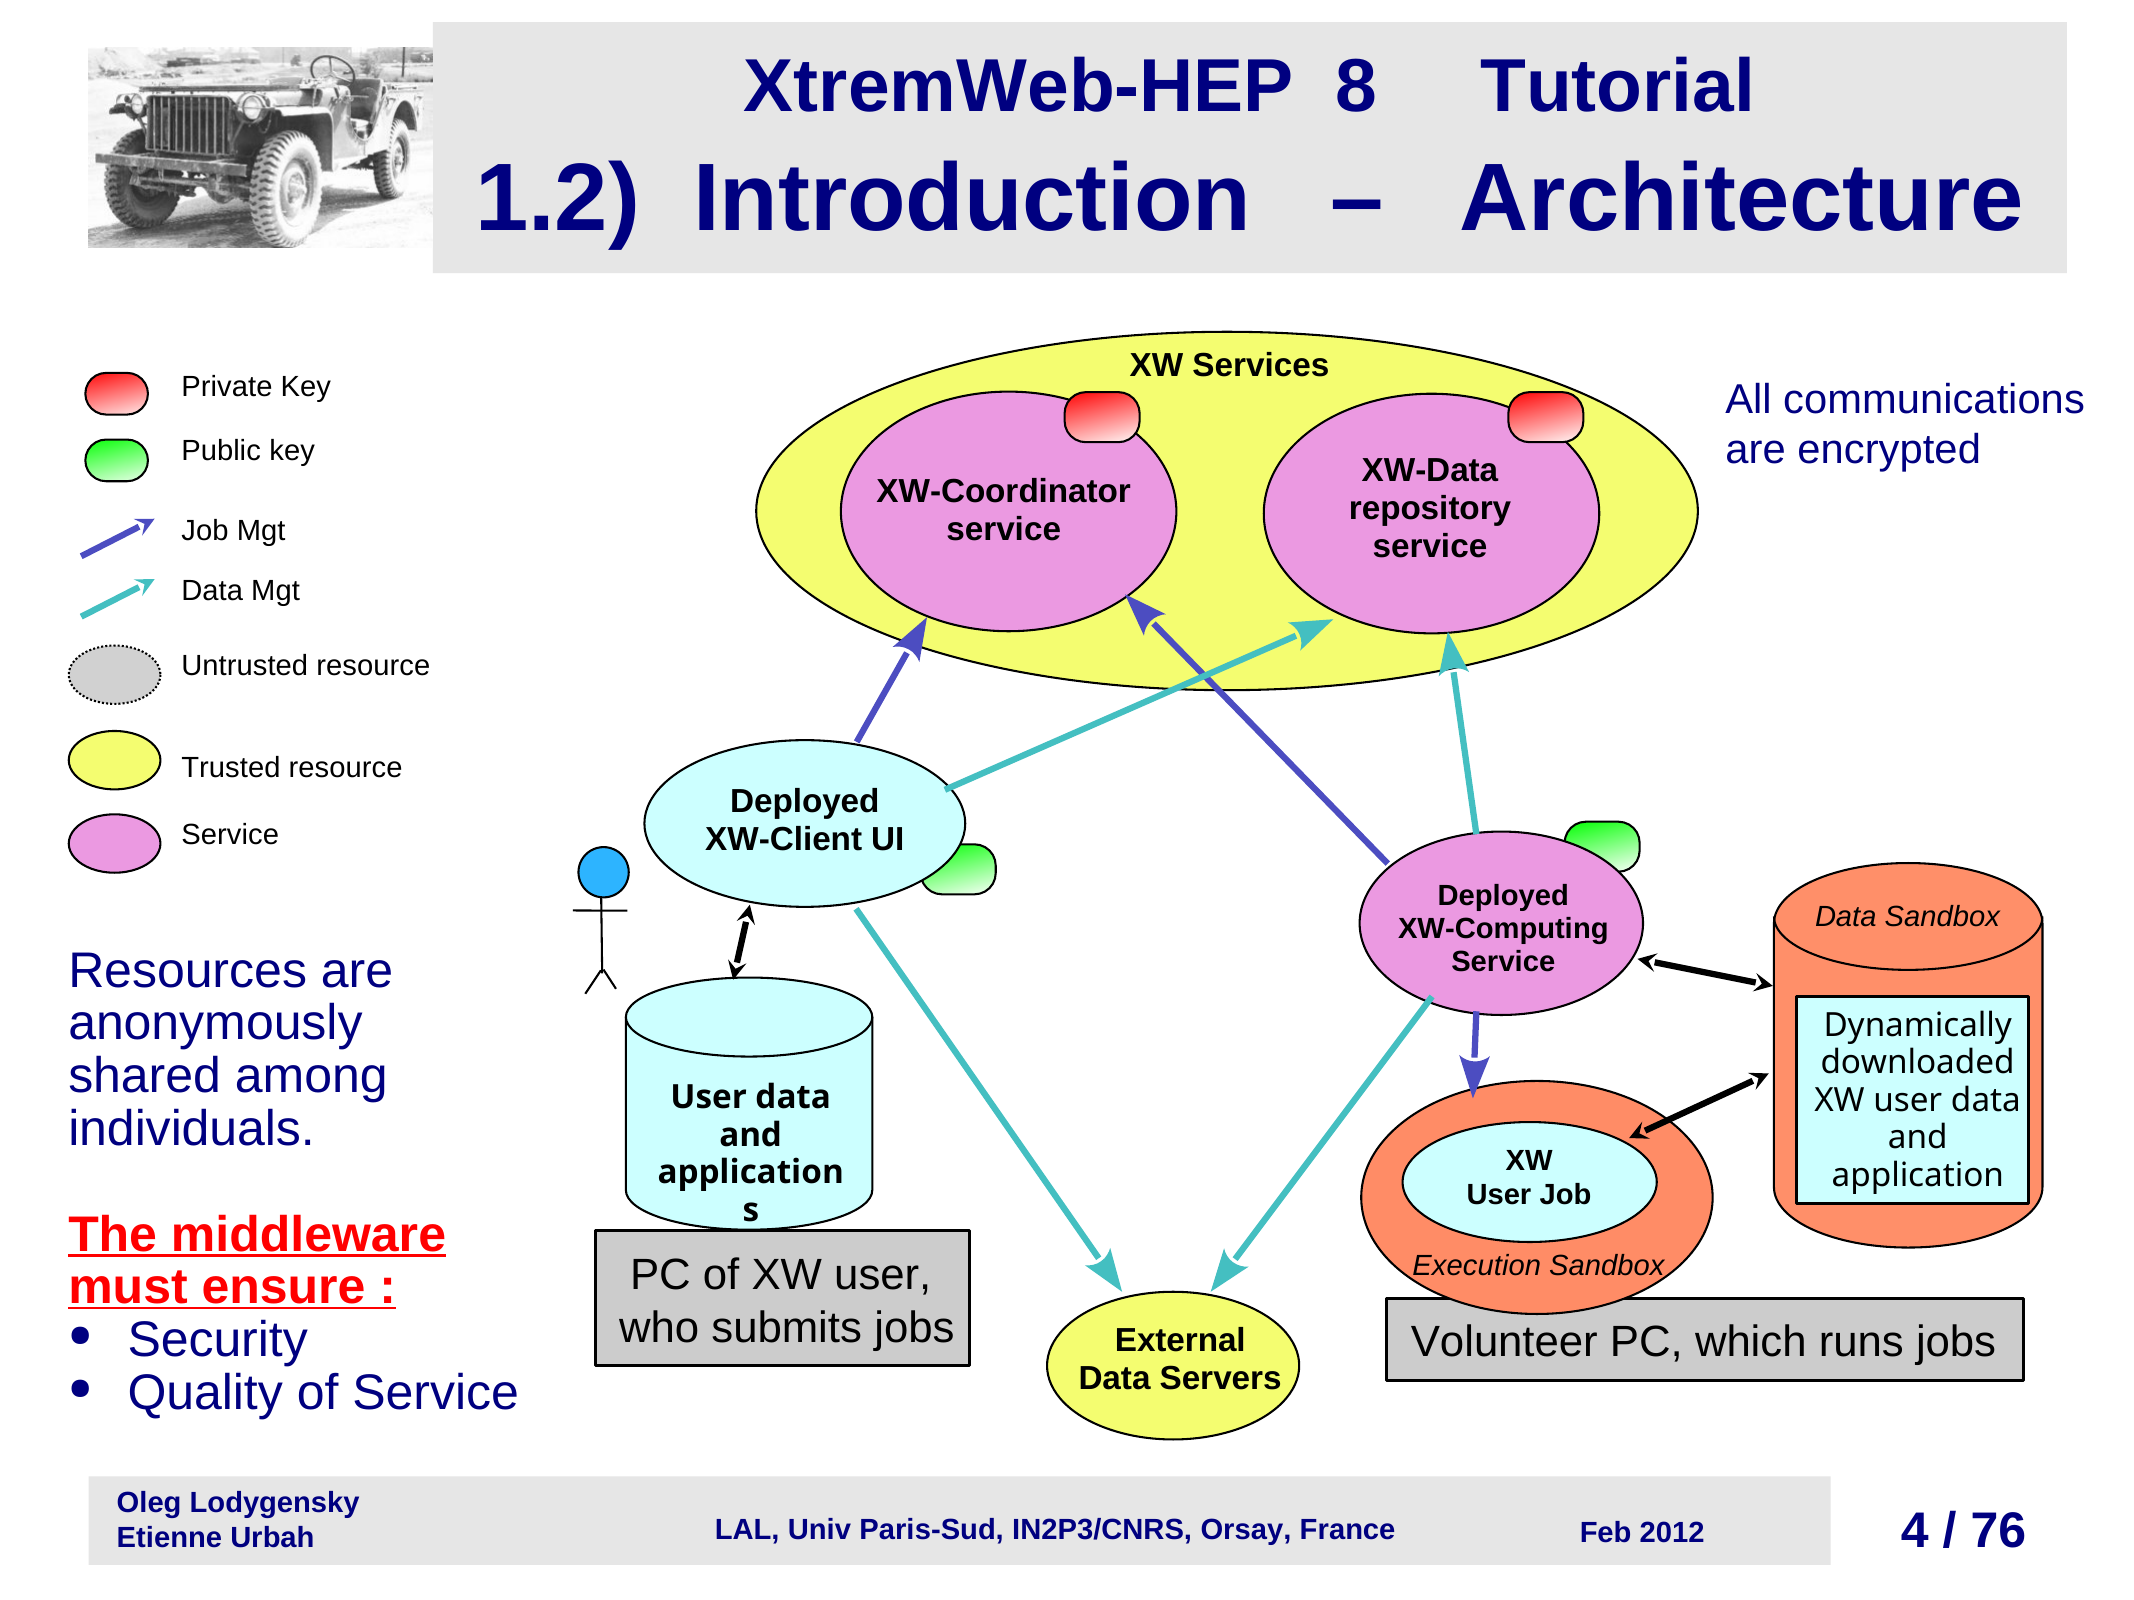

# 1.2) Introduction – Architecture
XW Services
Private Key
All communications
are encrypted
Public key
XW-Data repository
service
XW-Coordinator
service
Job Mgt
Data Mgt
Untrusted resource
Trusted resource
Deployed
XW-Client UI
Service
Deployed
XW-Computing
Service
Data Sandbox
Resources are anonymously shared among individuals.
The middleware must ensure :
Security
Quality of Service
Dynamically downloaded XW user data and application
User data
and applications
XW
User Job
PC of XW user,
who submits jobs
Execution Sandbox
Volunteer PC, which runs jobs
External
Data Servers
4